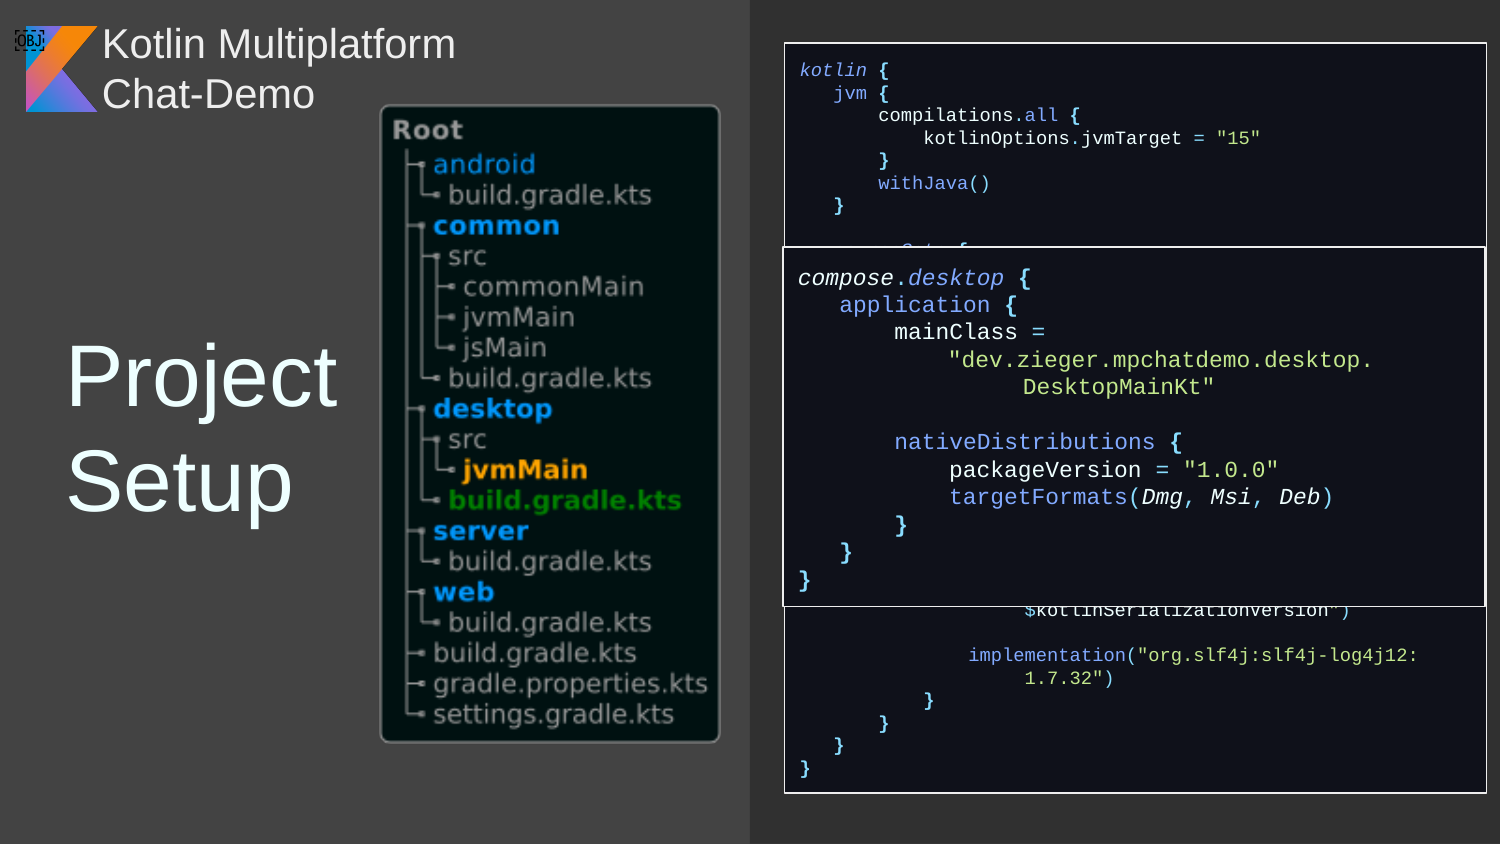

kotlin {
 jvm {
 compilations.all {
 kotlinOptions.jvmTarget = "15"
 }
 withJava()
 }
 sourceSets {
 val jvmMain by getting {
 dependencies {
 implementation(project(":common"))
 implementation(compose.desktop.currentOs)
 implementation("io.ktor:ktor-client-cio:
$ktorVersion")
 	 implementation("io.ktor:
ktor-client-websockets:$ktorVersion")
 implementation("org.jetbrains.kotlinx:
kotlinx-coroutines-core:
$kotlinCoroutinesVersion")
 implementation("org.jetbrains.kotlinx:
kotlinx-serialization-json:
$kotlinSerializationVersion")
 implementation("org.slf4j:slf4j-log4j12:
1.7.32")
 }
 }
 }
}
compose.desktop {
 application {
 mainClass =
"dev.zieger.mpchatdemo.desktop.
DesktopMainKt"
 nativeDistributions {
 packageVersion = "1.0.0"
 targetFormats(Dmg, Msi, Deb)
 }
 }
}
# Project Setup